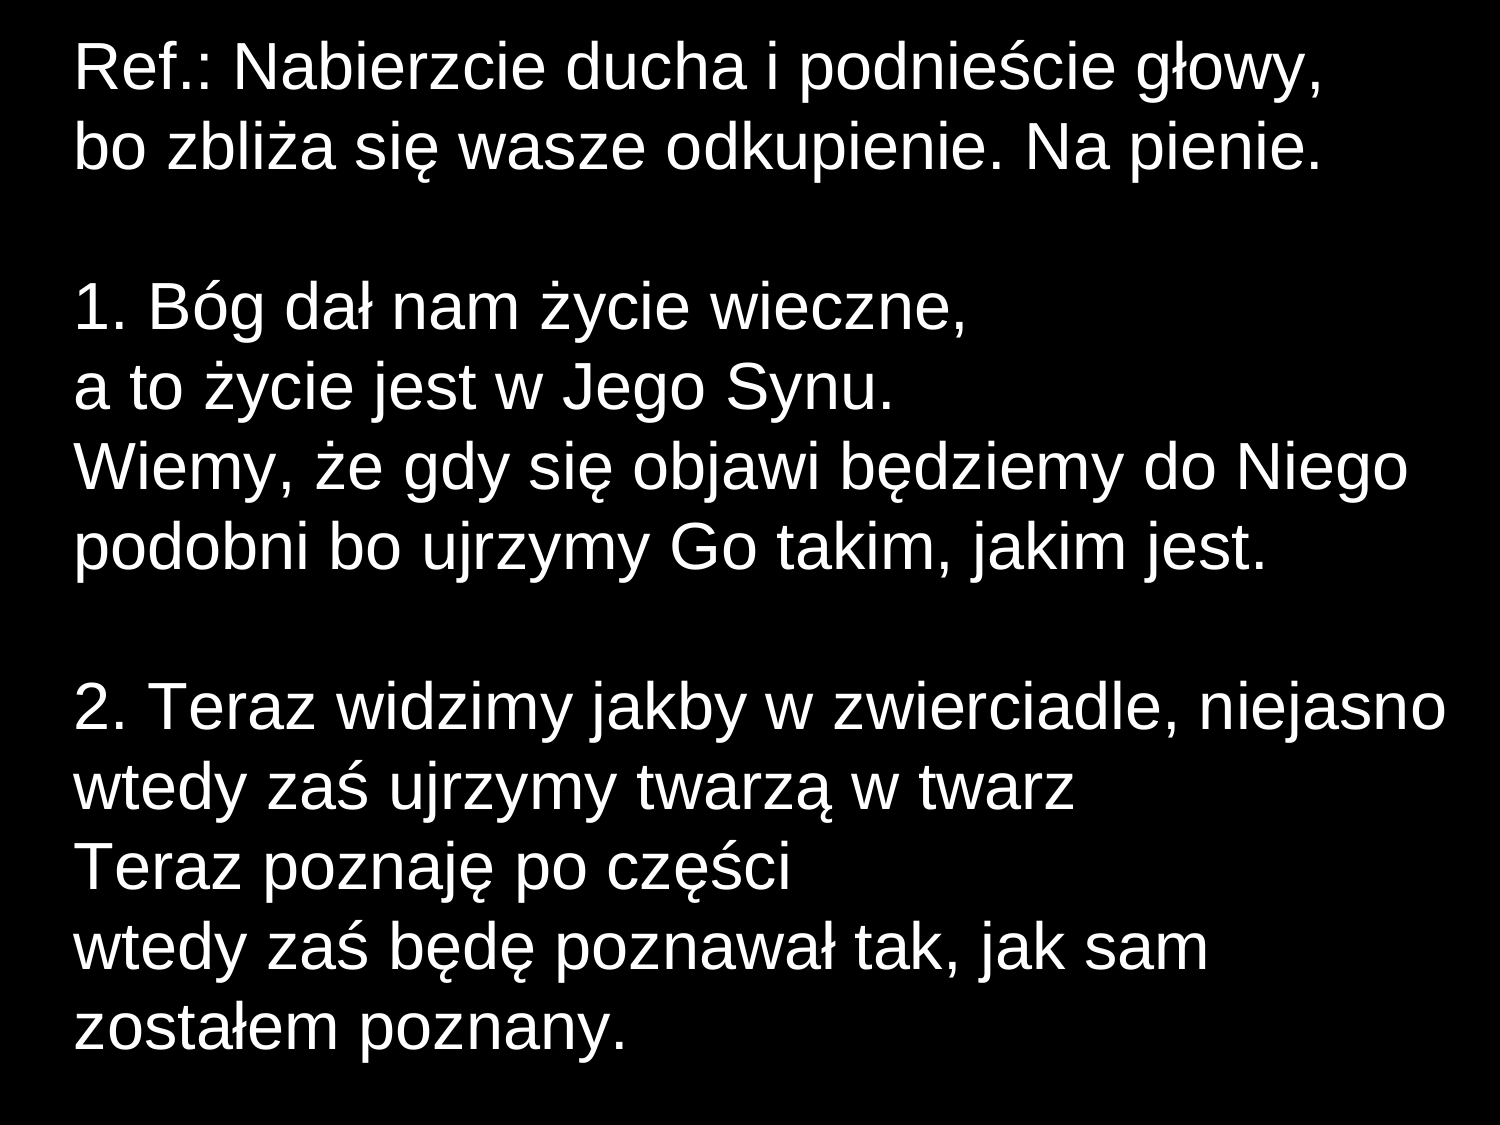

Ref.: Nabierzcie ducha i podnieście głowy,
bo zbliża się wasze odkupienie. Na pienie.
1. Bóg dał nam życie wieczne,
a to życie jest w Jego Synu.
Wiemy, że gdy się objawi będziemy do Niego
podobni bo ujrzymy Go takim, jakim jest.
2. Teraz widzimy jakby w zwierciadle, niejasno
wtedy zaś ujrzymy twarzą w twarz
Teraz poznaję po części
wtedy zaś będę poznawał tak, jak sam zostałem poznany.